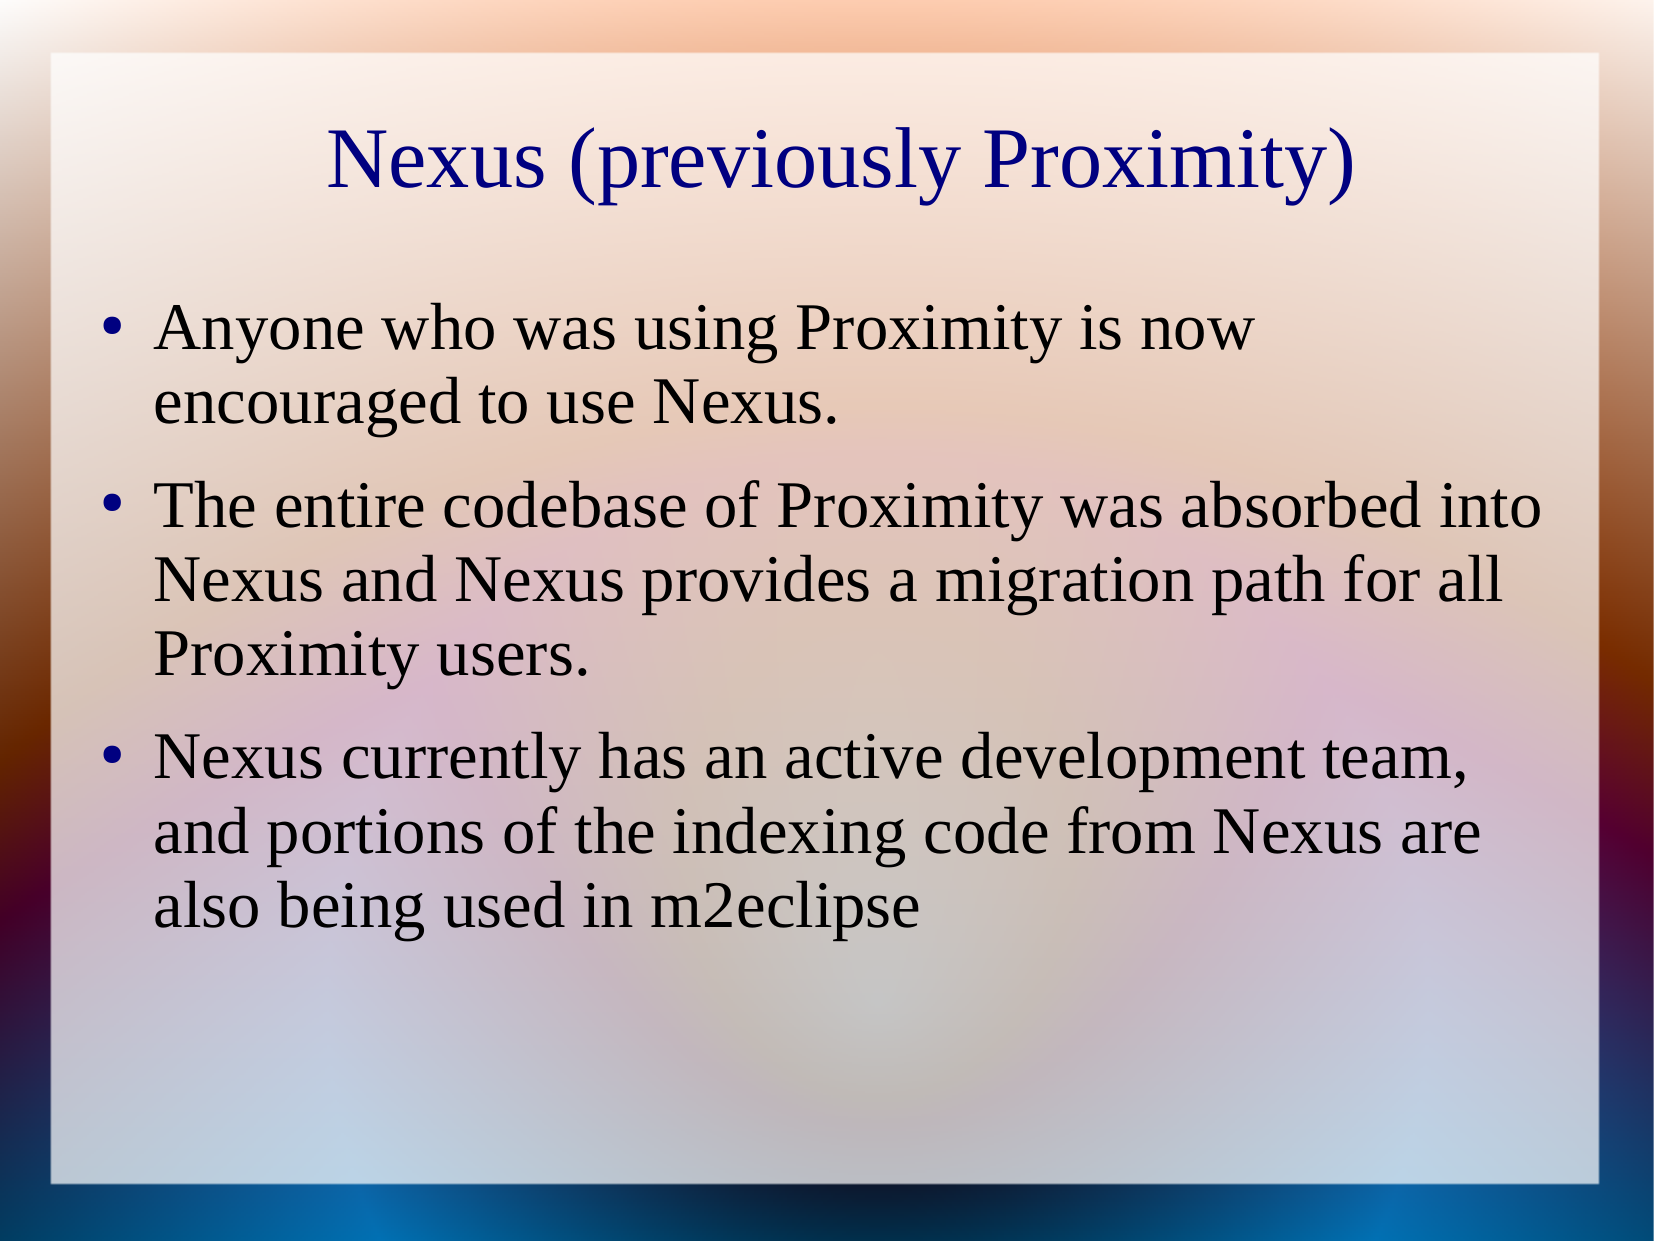

# Nexus (previously Proximity)
Anyone who was using Proximity is now encouraged to use Nexus.
The entire codebase of Proximity was absorbed into Nexus and Nexus provides a migration path for all Proximity users.
Nexus currently has an active development team, and portions of the indexing code from Nexus are also being used in m2eclipse